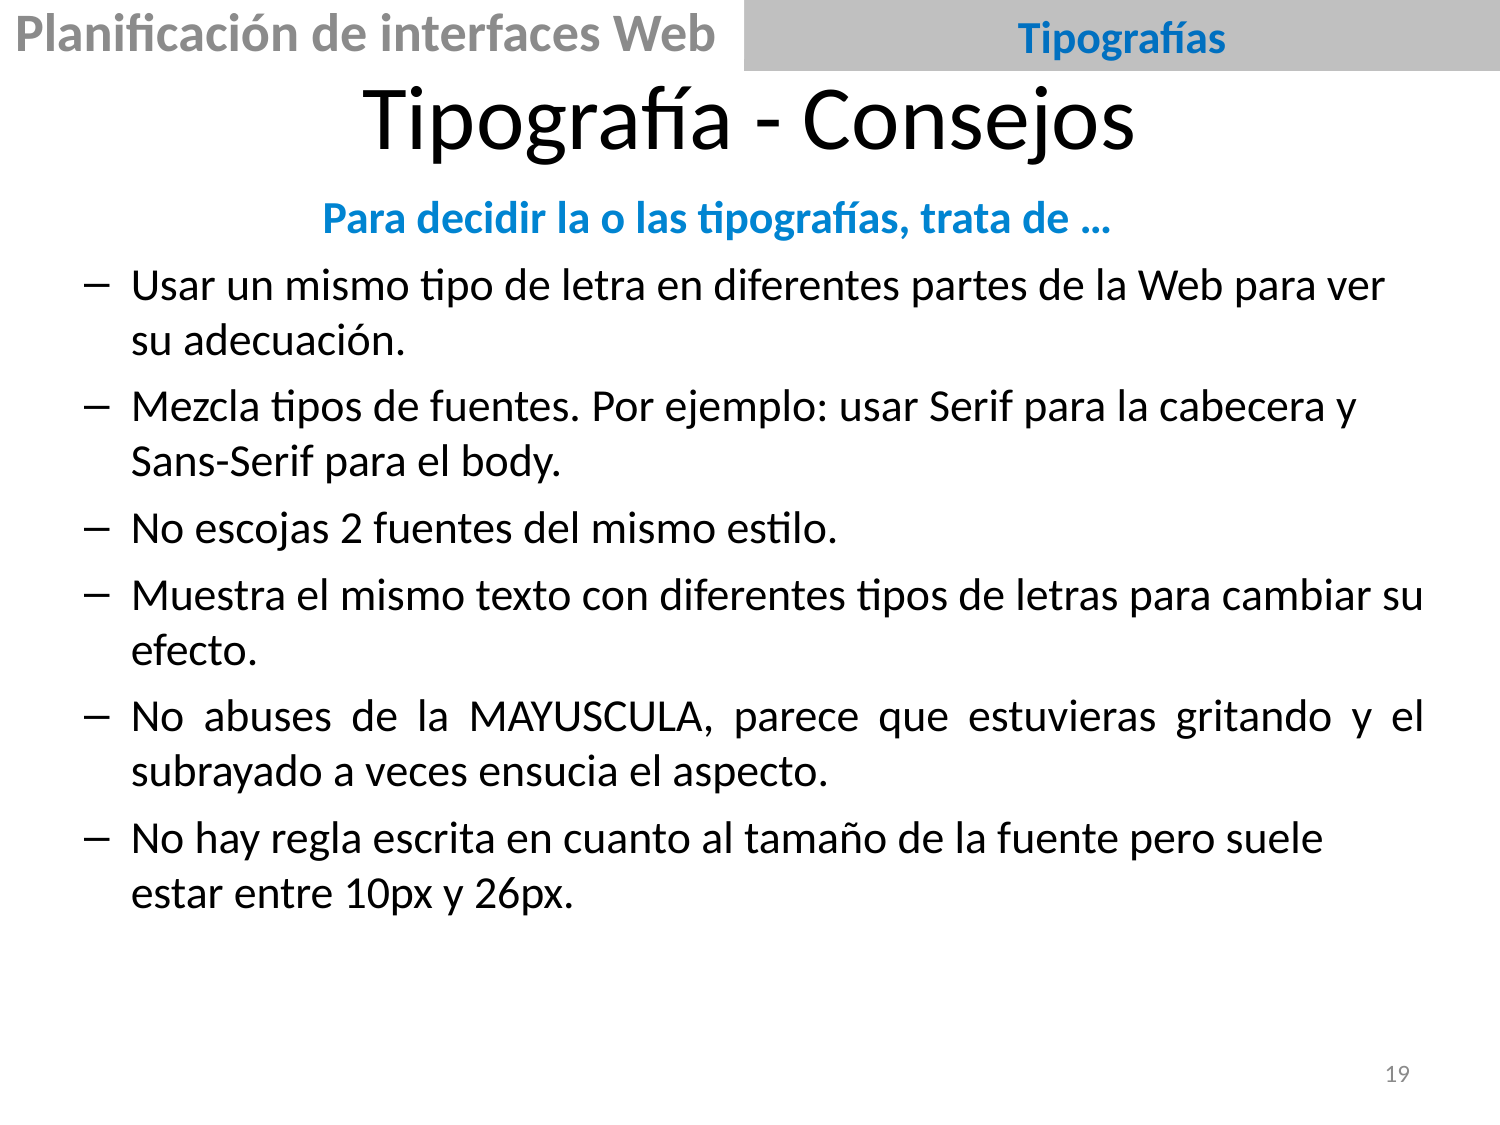

Planificación de interfaces Web
Tipografías
# Tipografía - Consejos
Para decidir la o las tipografías, trata de …
Usar un mismo tipo de letra en diferentes partes de la Web para ver su adecuación.
Mezcla tipos de fuentes. Por ejemplo: usar Serif para la cabecera y Sans-Serif para el body.
No escojas 2 fuentes del mismo estilo.
Muestra el mismo texto con diferentes tipos de letras para cambiar su efecto.
No abuses de la MAYUSCULA, parece que estuvieras gritando y el subrayado a veces ensucia el aspecto.
No hay regla escrita en cuanto al tamaño de la fuente pero suele estar entre 10px y 26px.